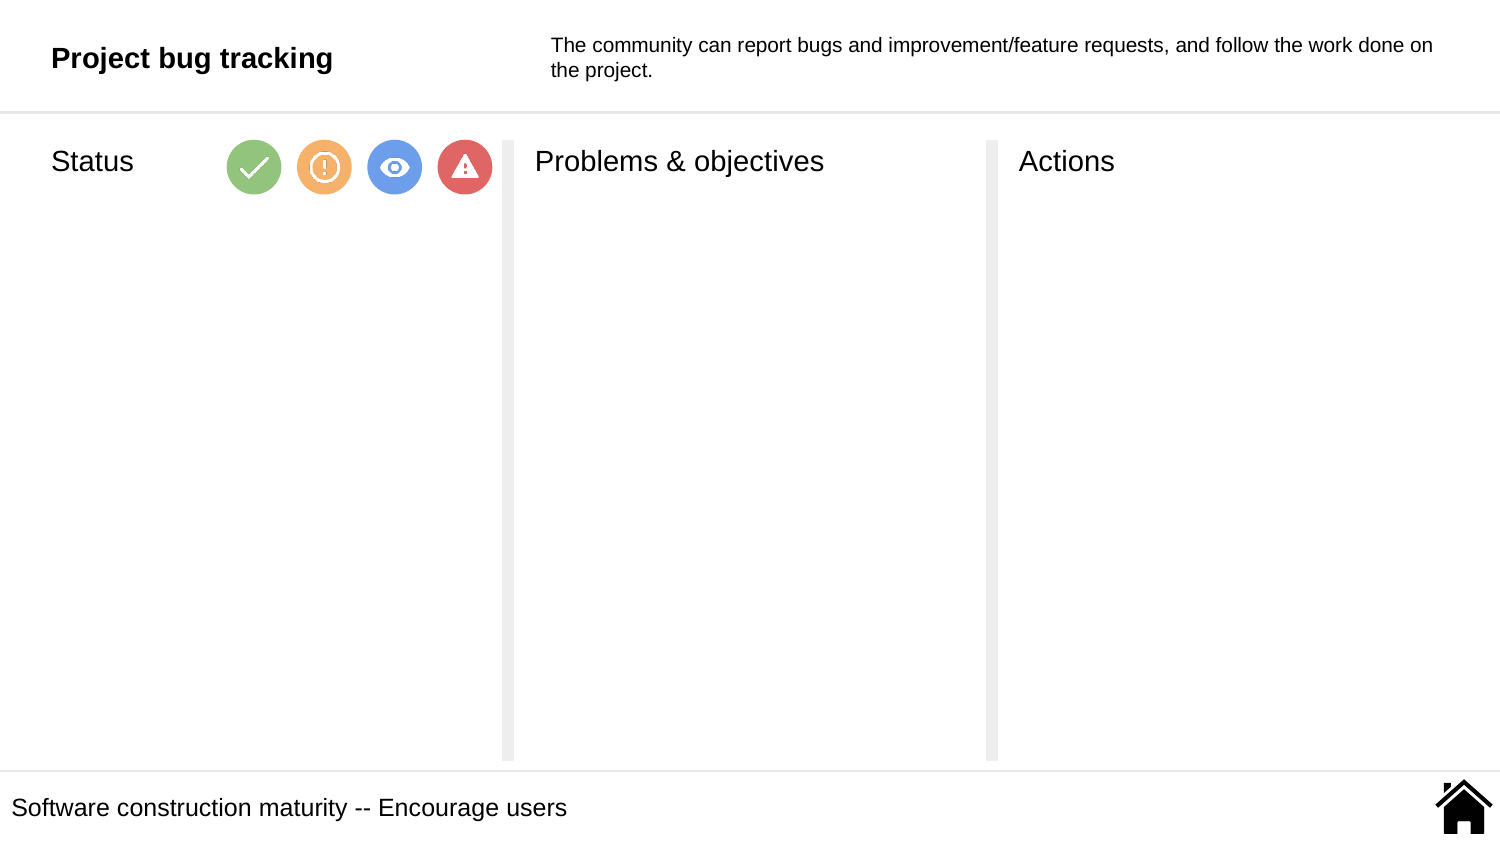

Project bug tracking
The community can report bugs and improvement/feature requests, and follow the work done on the project.
# Status
Problems & objectives
Actions
Software construction maturity -- Encourage users